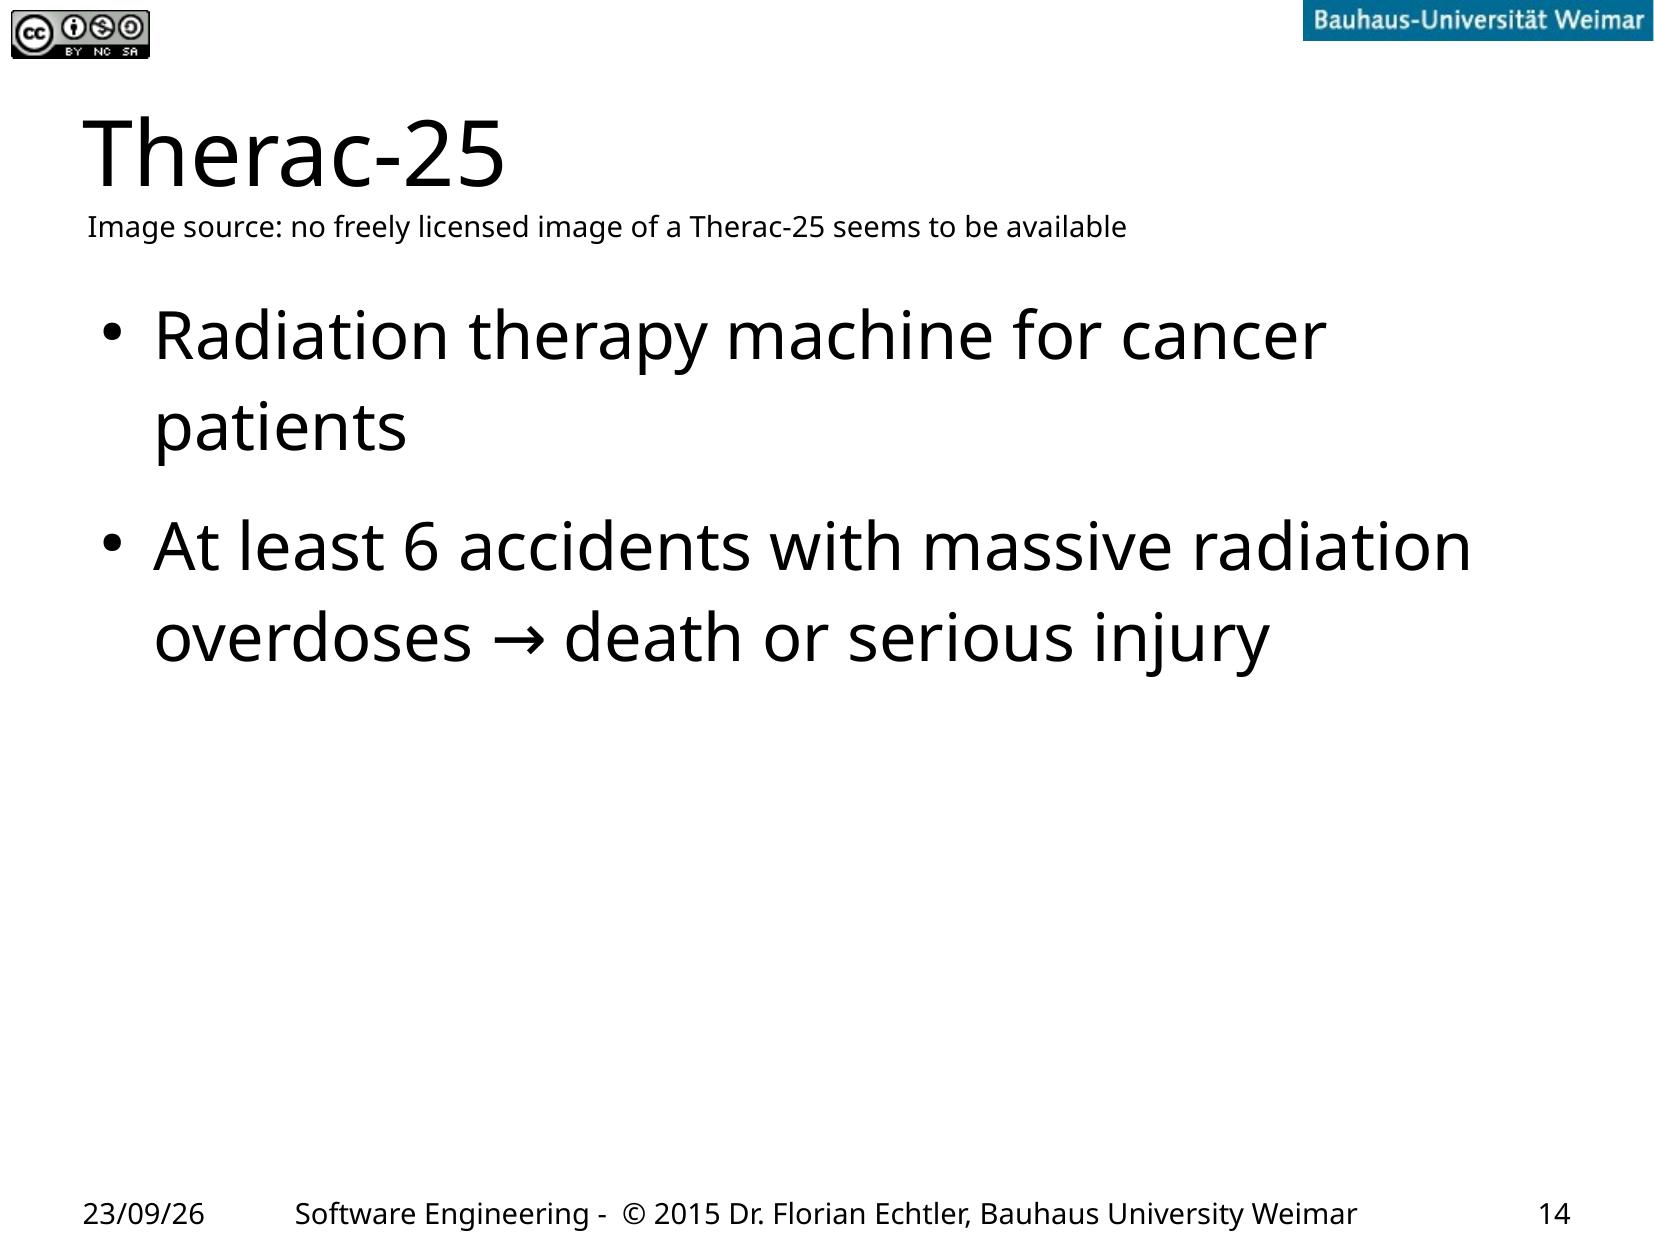

# Therac-25
Image source: no freely licensed image of a Therac-25 seems to be available
Radiation therapy machine for cancer patients
At least 6 accidents with massive radiation overdoses → death or serious injury
Software Engineering - © 2015 Dr. Florian Echtler, Bauhaus University Weimar
14